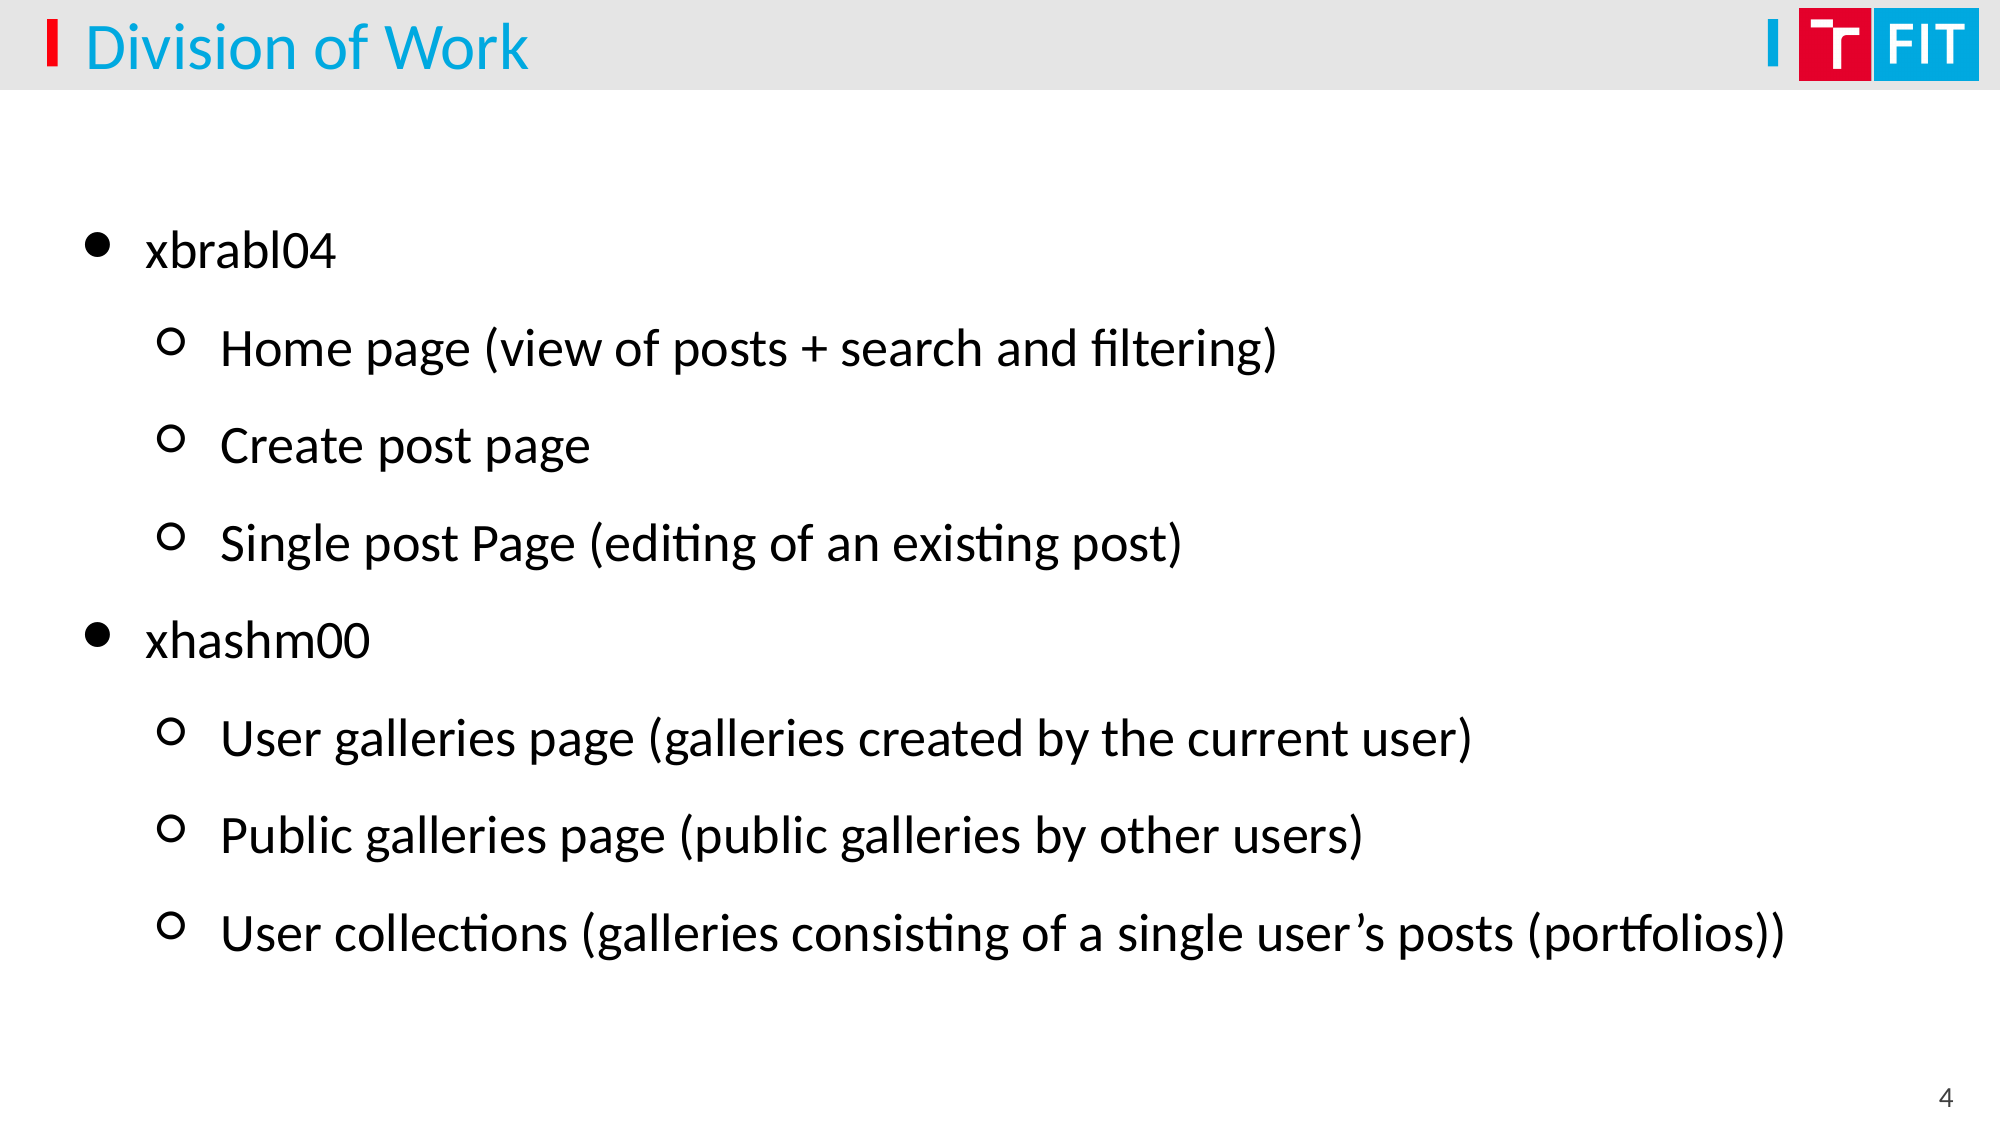

# Division of Work
xbrabl04
Home page (view of posts + search and filtering)
Create post page
Single post Page (editing of an existing post)
xhashm00
User galleries page (galleries created by the current user)
Public galleries page (public galleries by other users)
User collections (galleries consisting of a single user’s posts (portfolios))